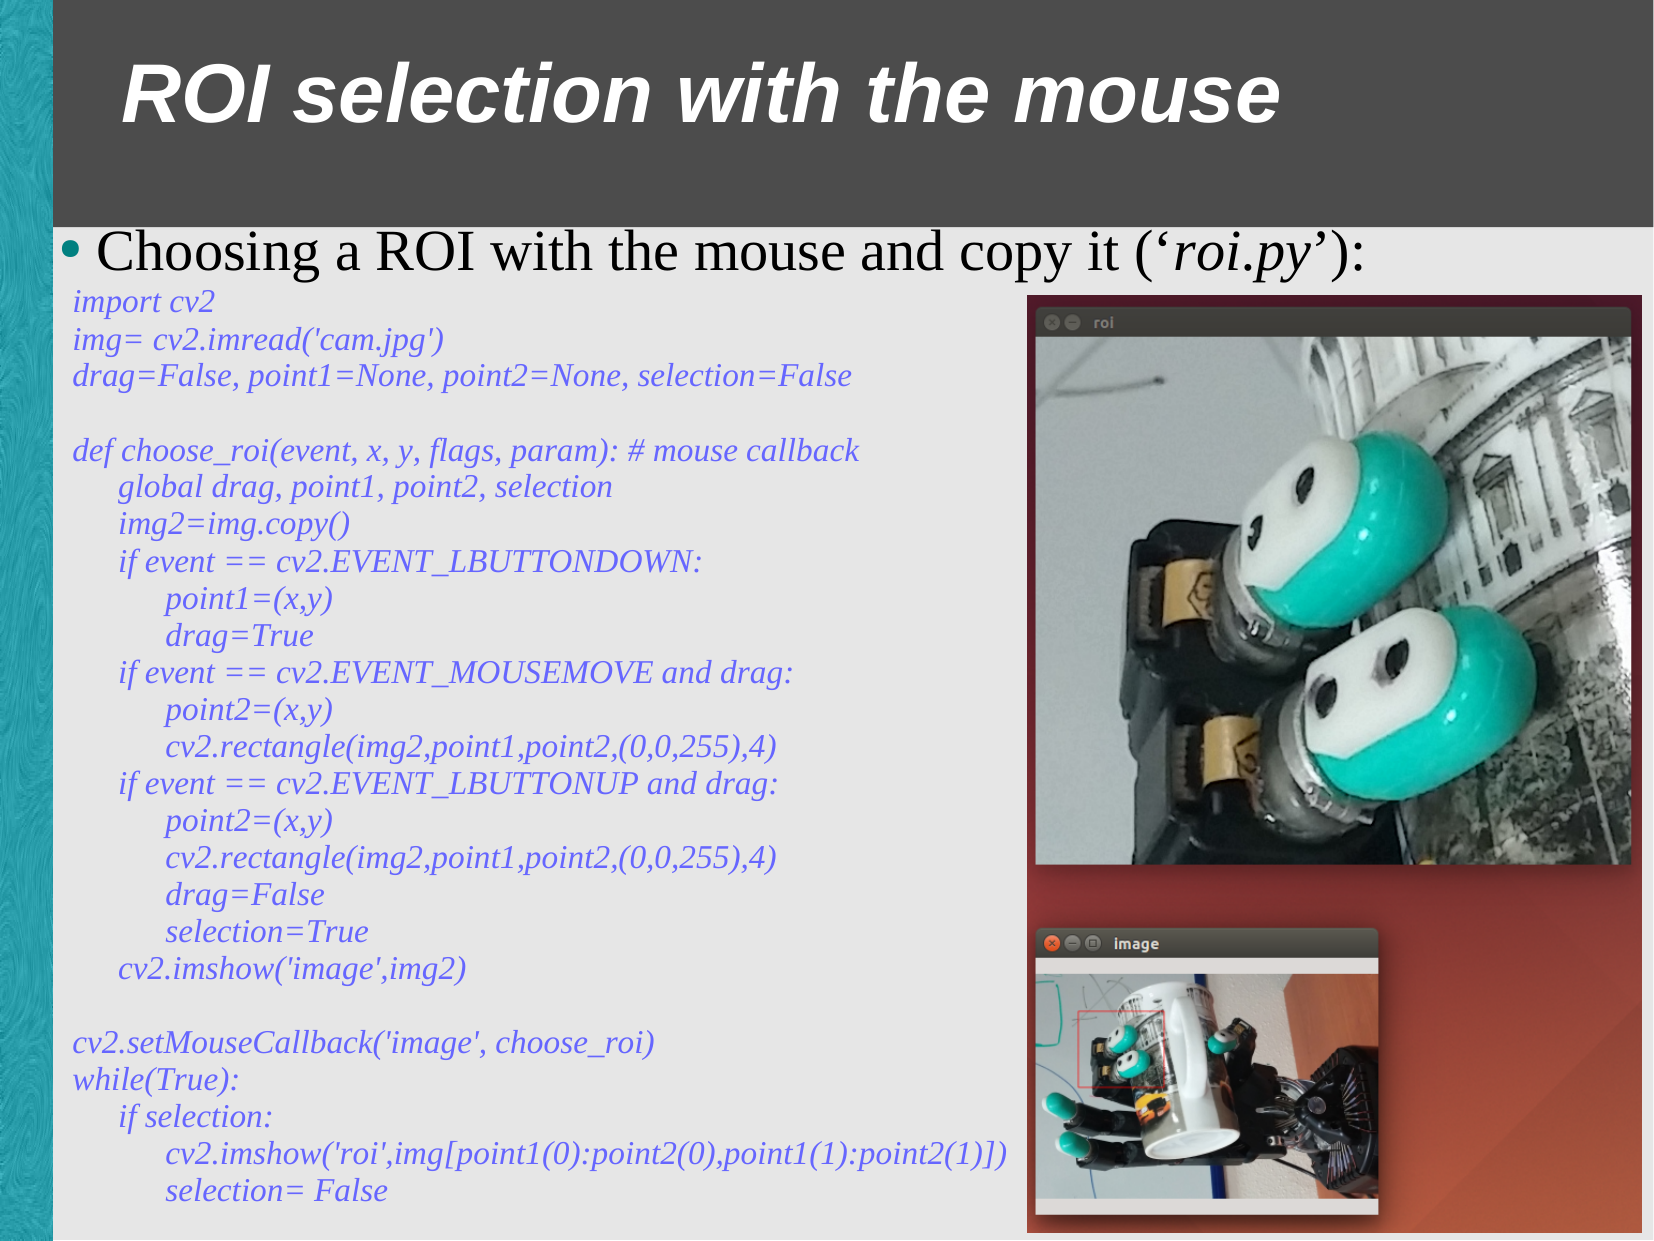

# ROI selection with the mouse
 Choosing a ROI with the mouse and copy it (‘roi.py’):
import cv2
img= cv2.imread('cam.jpg')
drag=False, point1=None, point2=None, selection=False
def choose_roi(event, x, y, flags, param): # mouse callback
global drag, point1, point2, selection
img2=img.copy()
if event == cv2.EVENT_LBUTTONDOWN:
point1=(x,y)
drag=True
if event == cv2.EVENT_MOUSEMOVE and drag:
point2=(x,y)
cv2.rectangle(img2,point1,point2,(0,0,255),4)
if event == cv2.EVENT_LBUTTONUP and drag:
point2=(x,y)
cv2.rectangle(img2,point1,point2,(0,0,255),4)
drag=False
selection=True
cv2.imshow('image',img2)
cv2.setMouseCallback('image', choose_roi)
while(True):
if selection:
cv2.imshow('roi',img[point1(0):point2(0),point1(1):point2(1)])
selection= False